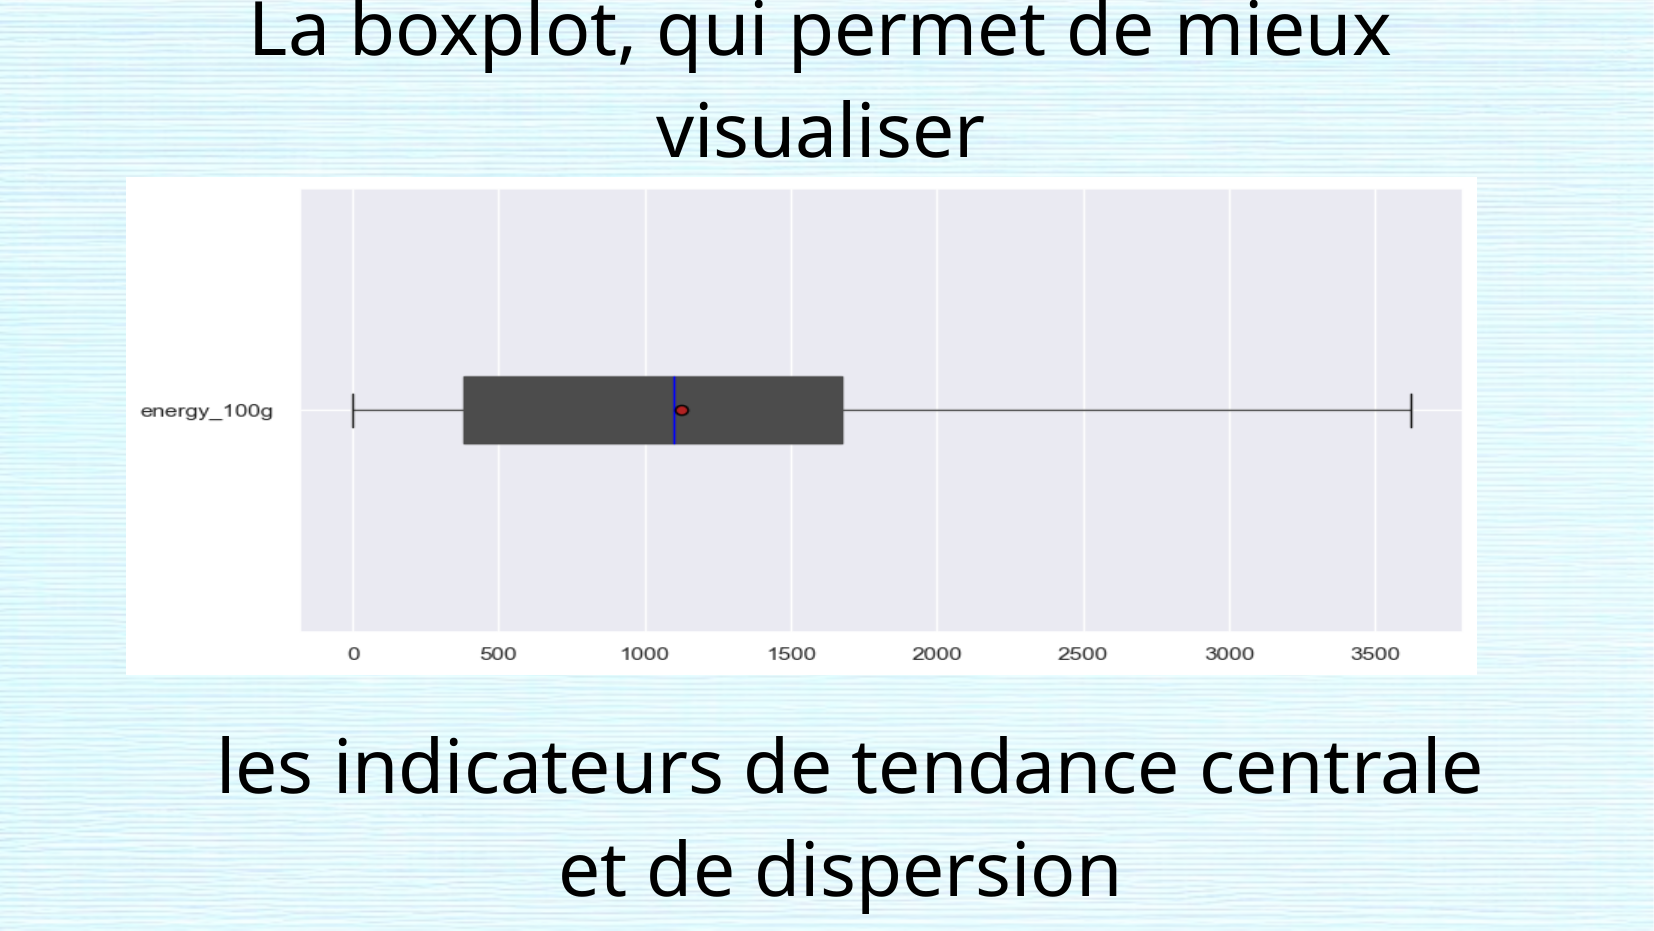

# La boxplot, qui permet de mieux visualiser
les indicateurs de tendance centrale
et de dispersion